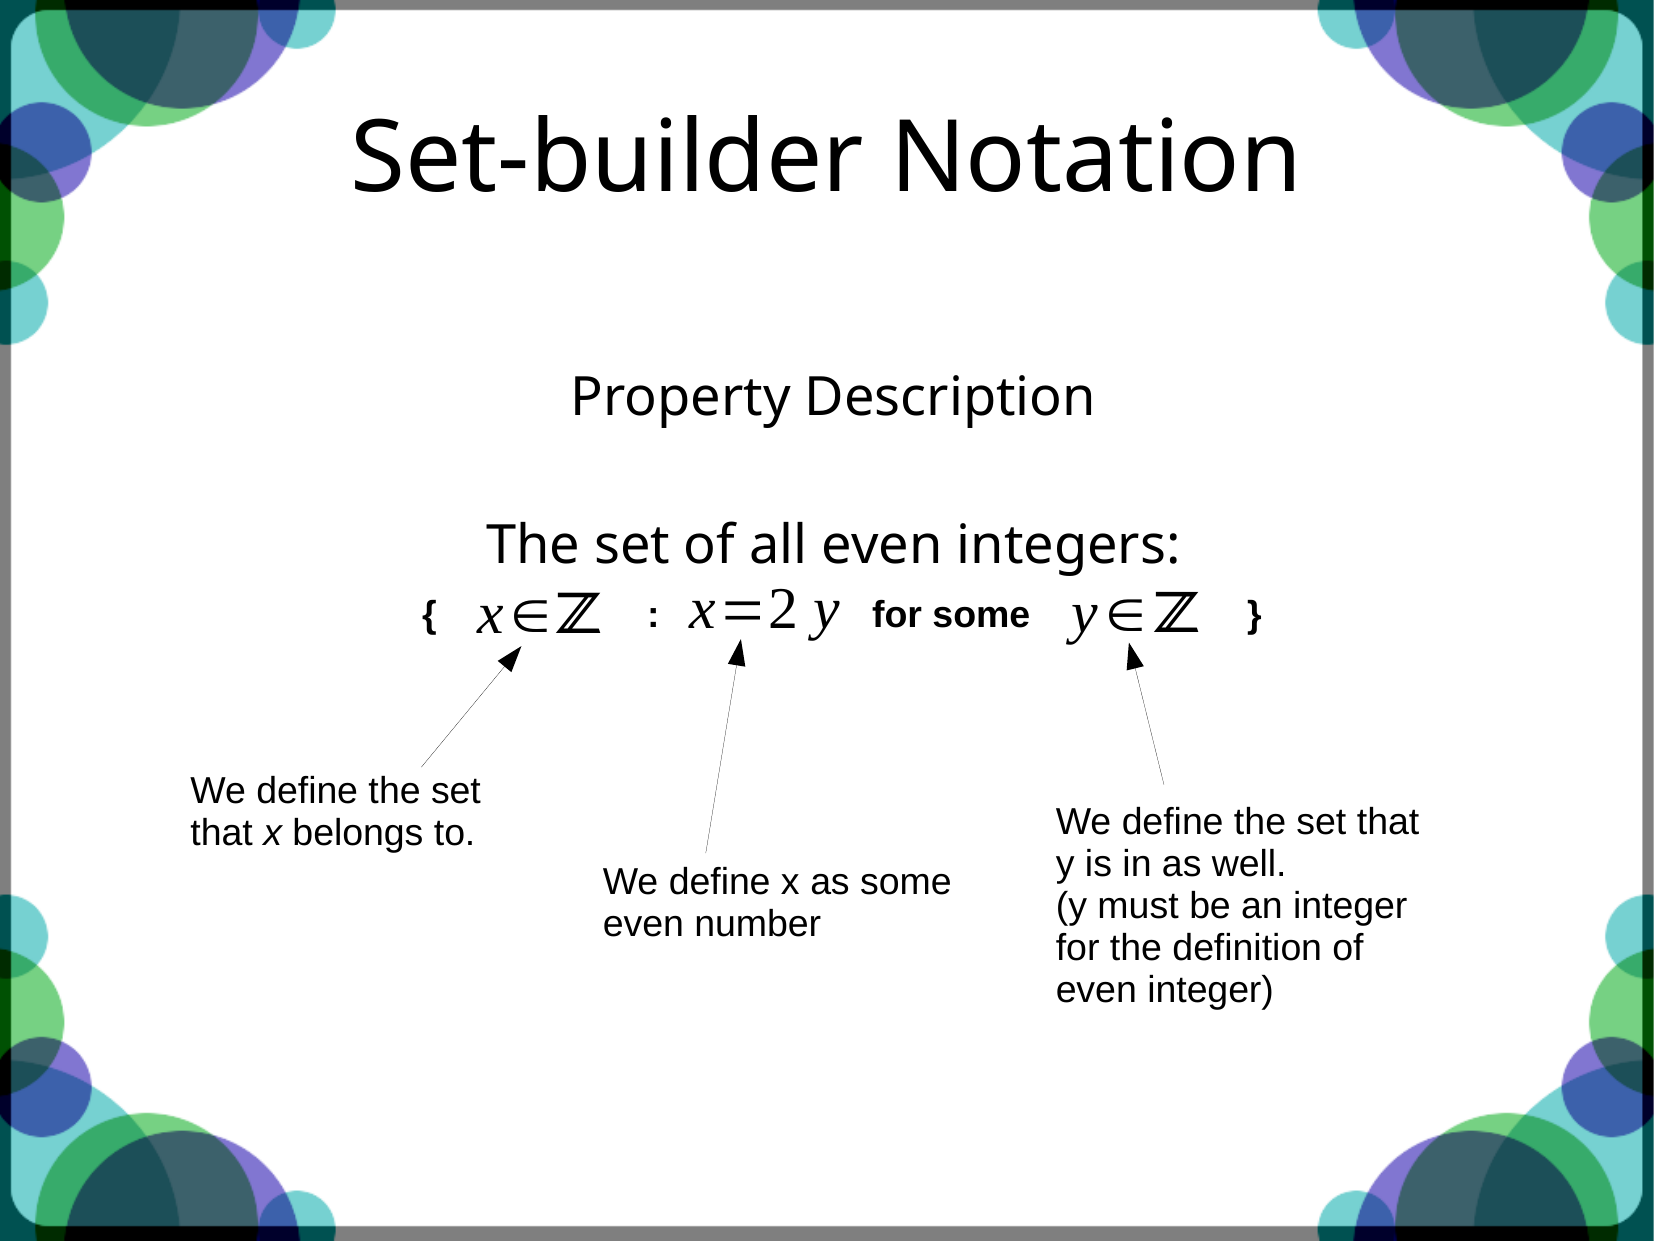

# Set-builder Notation
Property Description
The set of all even integers:
{			:			for some			}
We define the set
that x belongs to.
We define the set that y is in as well.
(y must be an integer for the definition of even integer)
We define x as some even number